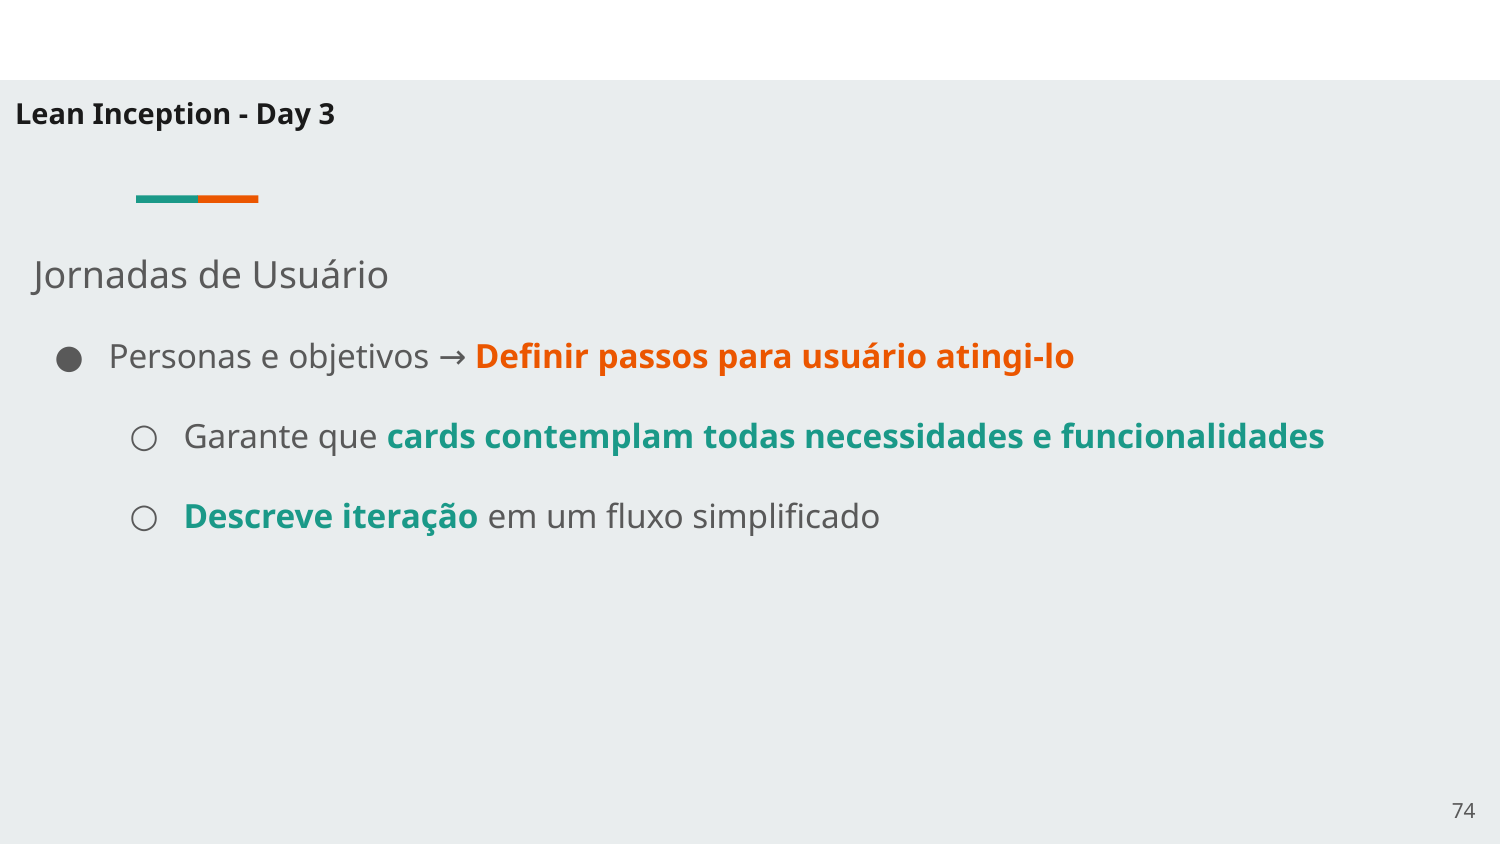

# Lean Inception - Day 3
Jornadas de Usuário
Personas e objetivos → Definir passos para usuário atingi-lo
Garante que cards contemplam todas necessidades e funcionalidades
Descreve iteração em um fluxo simplificado